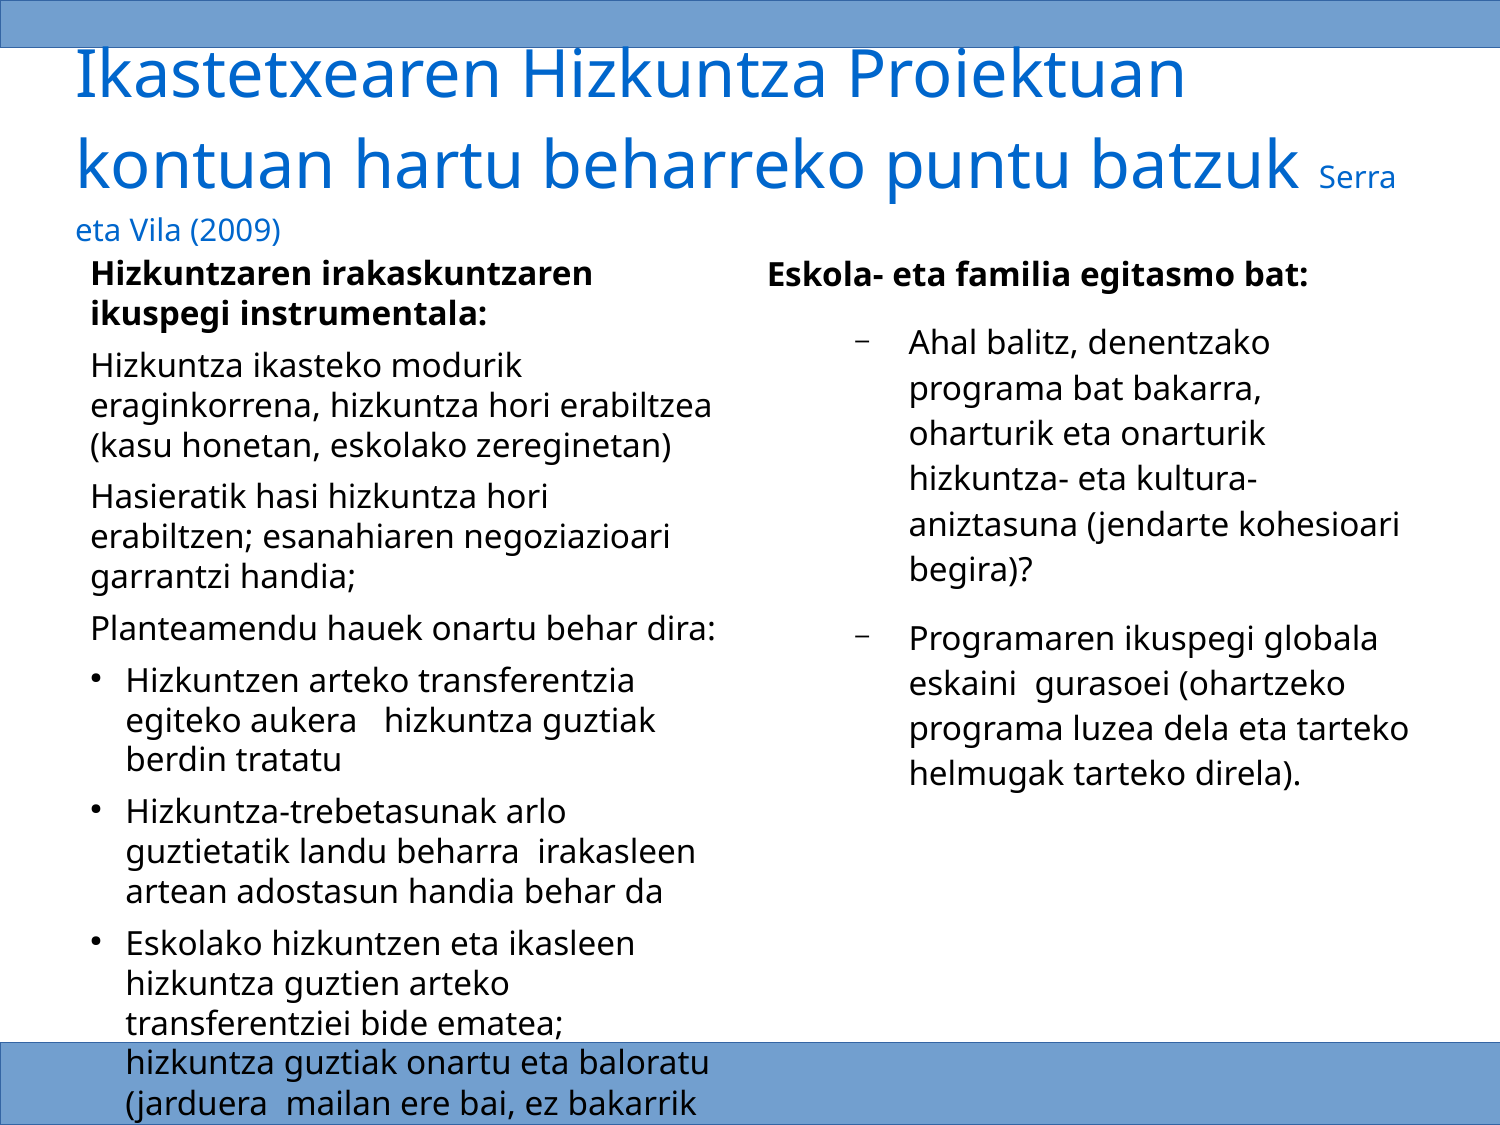

Ikastetxearen Hizkuntza Proiektuan kontuan hartu beharreko puntu batzuk Serra eta Vila (2009)
# Hizkuntzaren irakaskuntzaren ikuspegi instrumentala:
Hizkuntza ikasteko modurik eraginkorrena, hizkuntza hori erabiltzea (kasu honetan, eskolako zereginetan)
Hasieratik hasi hizkuntza hori erabiltzen; esanahiaren negoziazioari garrantzi handia;
Planteamendu hauek onartu behar dira:
Hizkuntzen arteko transferentzia egiteko aukera hizkuntza guztiak berdin tratatu
Hizkuntza-trebetasunak arlo guztietatik landu beharra irakasleen artean adostasun handia behar da
Eskolako hizkuntzen eta ikasleen hizkuntza guztien arteko transferentziei bide ematea; hizkuntza guztiak onartu eta baloratu (jarduera mailan ere bai, ez bakarrik hitzez)
Eskola- eta familia egitasmo bat:
Ahal balitz, denentzako programa bat bakarra, oharturik eta onarturik hizkuntza- eta kultura-aniztasuna (jendarte kohesioari begira)?
Programaren ikuspegi globala eskaini gurasoei (ohartzeko programa luzea dela eta tarteko helmugak tarteko direla).